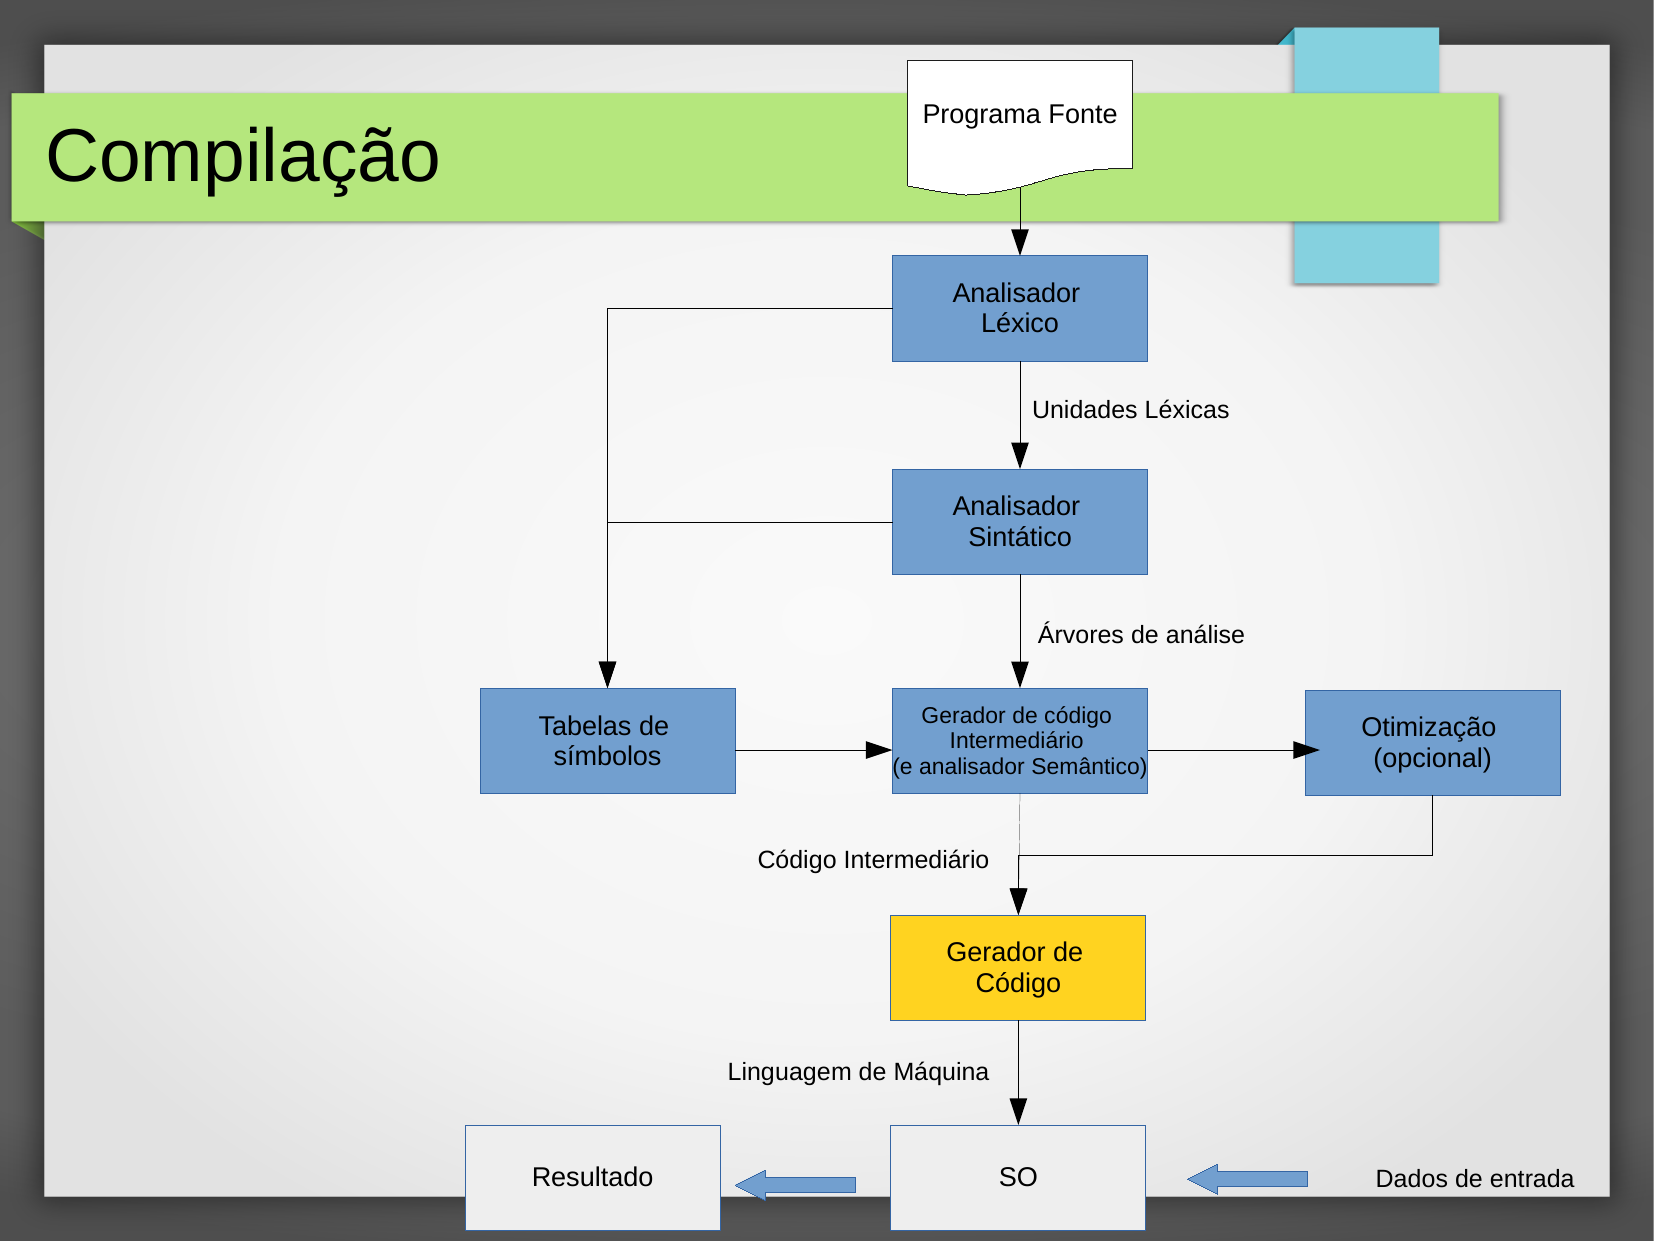

Programa Fonte
# Compilação
Analisador
Léxico
Unidades Léxicas
Analisador
Sintático
Árvores de análise
Tabelas de
símbolos
Gerador de código
Intermediário
(e analisador Semântico)
Otimização
(opcional)
Código Intermediário
Gerador de
Código
Linguagem de Máquina
Resultado
SO
Dados de entrada